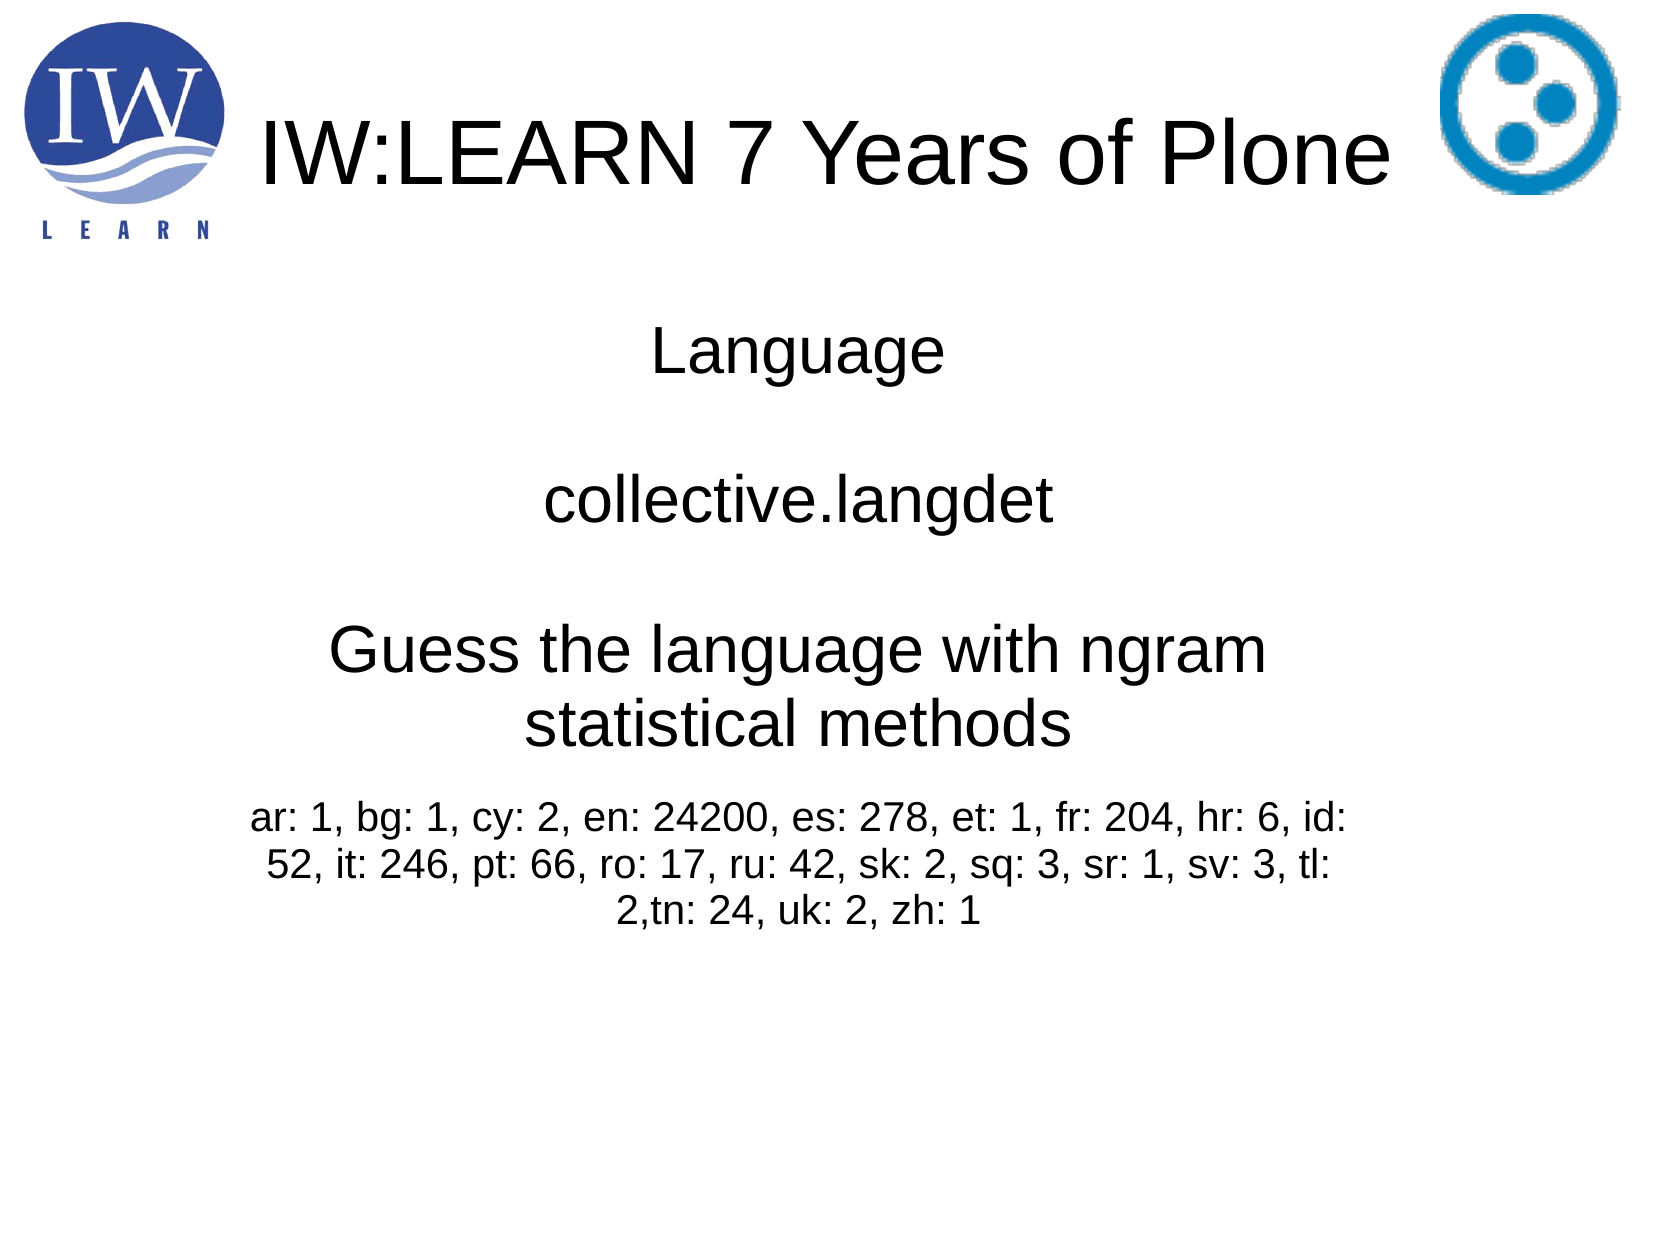

# IW:LEARN 7 Years of Plone
Language
collective.langdet
Guess the language with ngram statistical methods
ar: 1, bg: 1, cy: 2, en: 24200, es: 278, et: 1, fr: 204, hr: 6, id: 52, it: 246, pt: 66, ro: 17, ru: 42, sk: 2, sq: 3, sr: 1, sv: 3, tl: 2,tn: 24, uk: 2, zh: 1